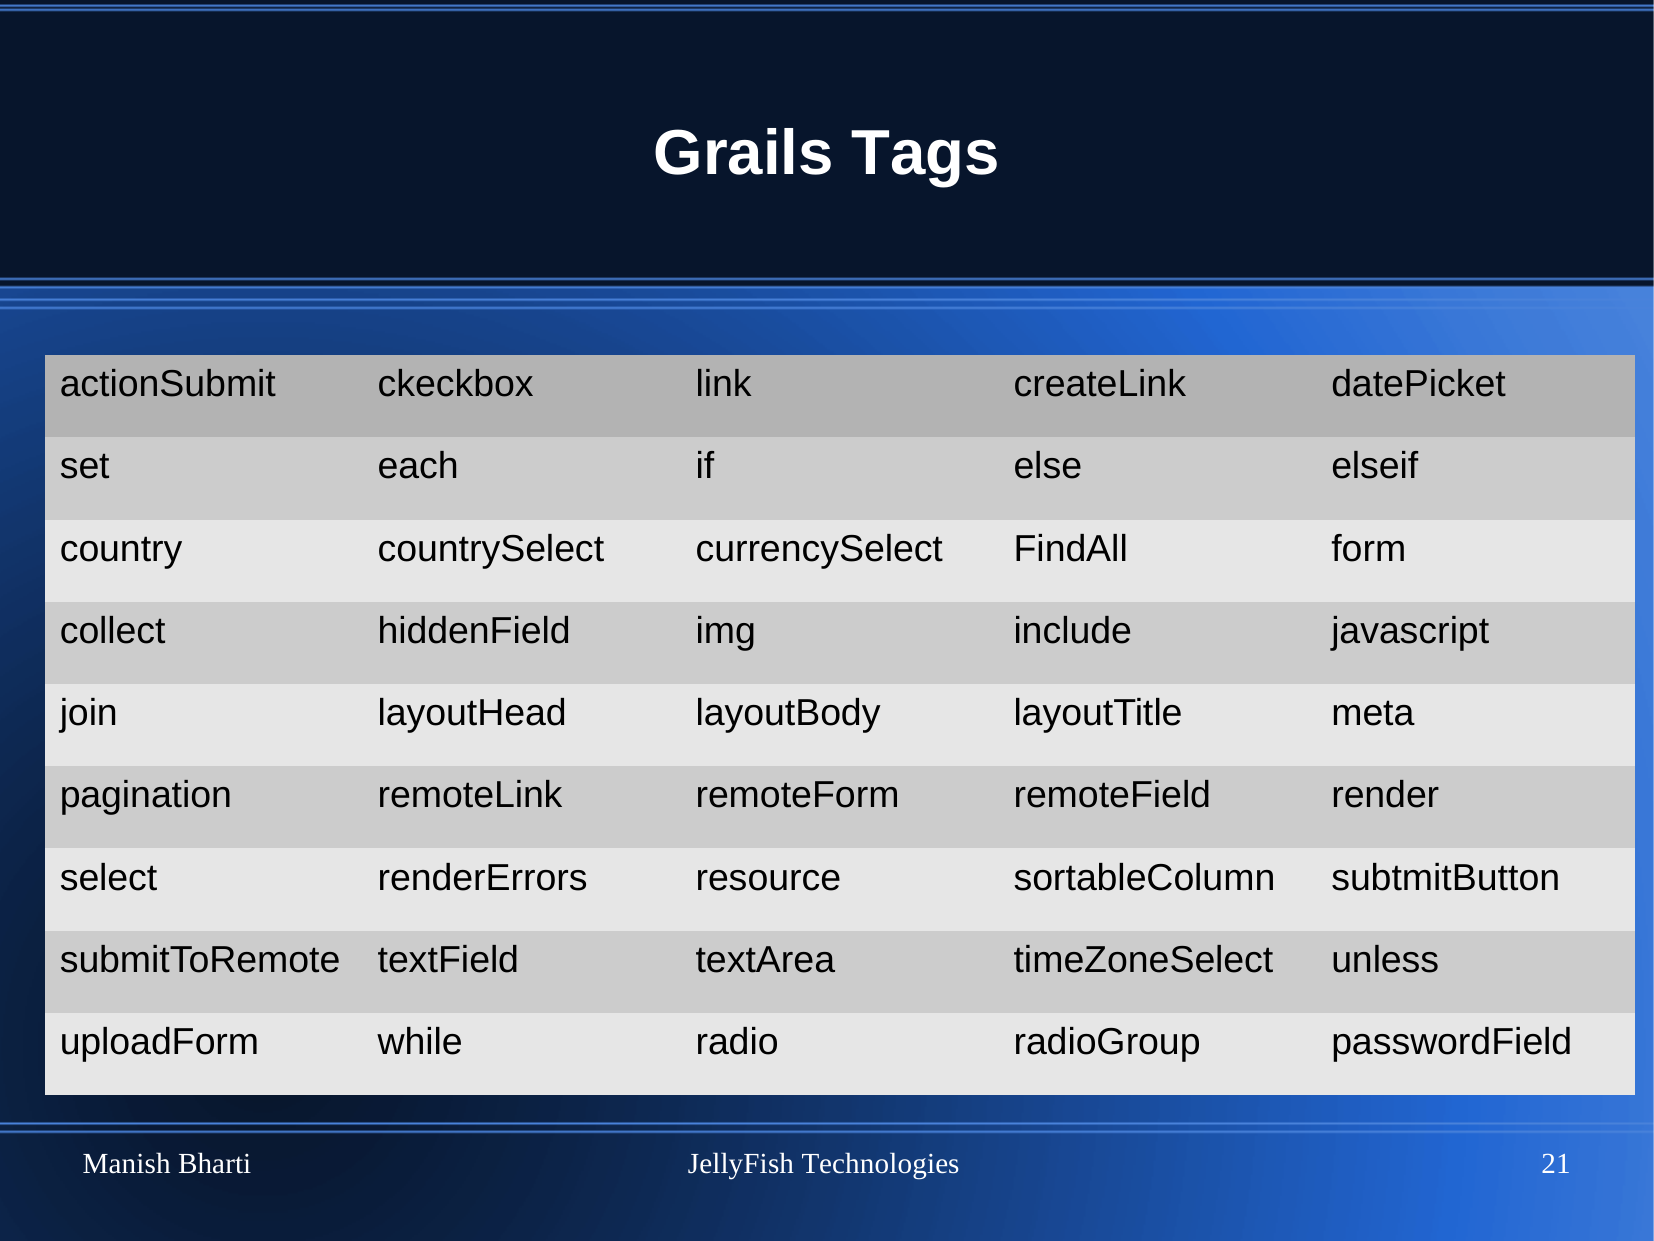

# Grails Tags
| actionSubmit | ckeckbox | link | createLink | datePicket |
| --- | --- | --- | --- | --- |
| set | each | if | else | elseif |
| country | countrySelect | currencySelect | FindAll | form |
| collect | hiddenField | img | include | javascript |
| join | layoutHead | layoutBody | layoutTitle | meta |
| pagination | remoteLink | remoteForm | remoteField | render |
| select | renderErrors | resource | sortableColumn | subtmitButton |
| submitToRemote | textField | textArea | timeZoneSelect | unless |
| uploadForm | while | radio | radioGroup | passwordField |
Manish Bharti
JellyFish Technologies
21